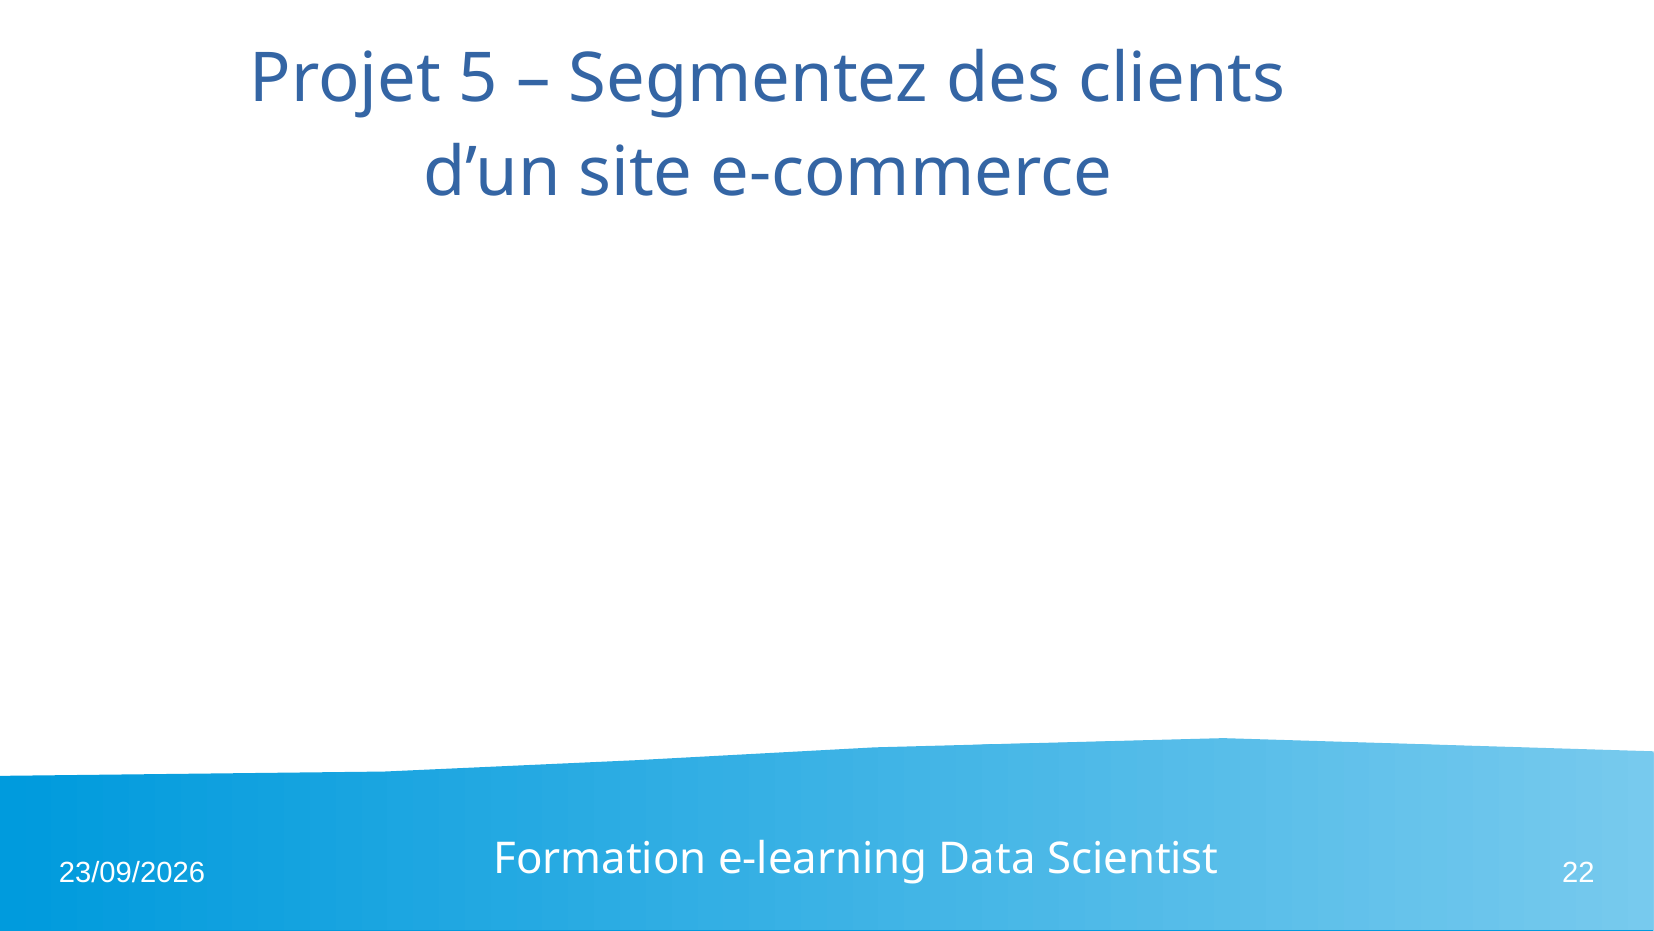

Projet 5 – Segmentez des clients
d’un site e-commerce
# Formation e-learning Data Scientist